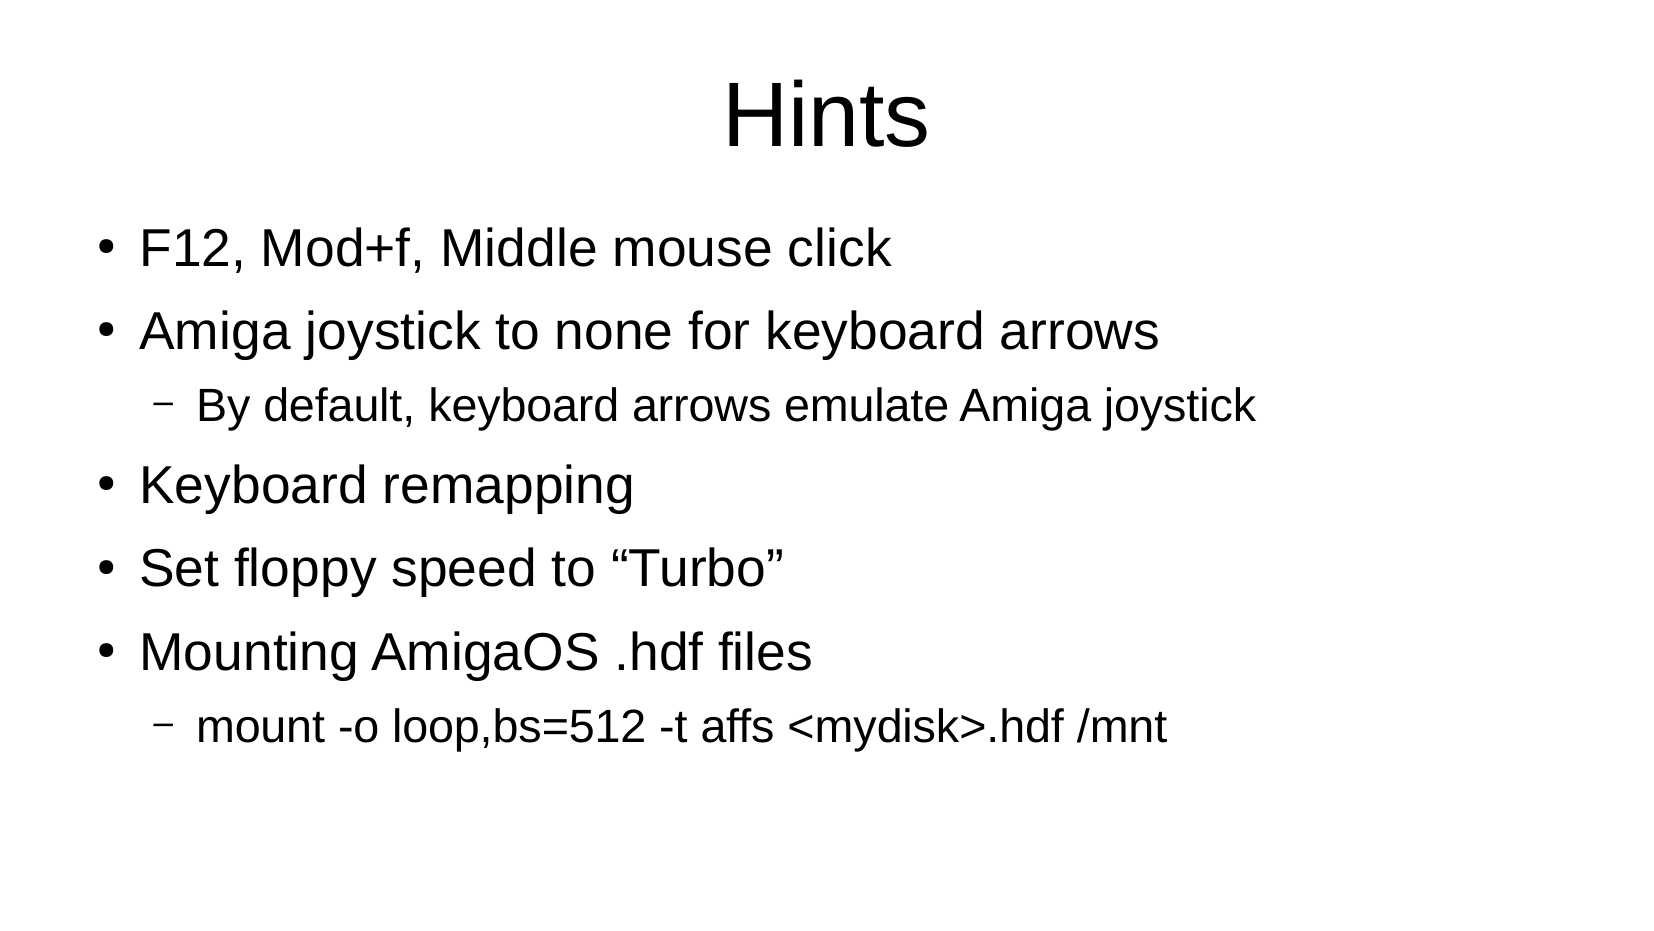

# Hints
F12, Mod+f, Middle mouse click
Amiga joystick to none for keyboard arrows
By default, keyboard arrows emulate Amiga joystick
Keyboard remapping
Set floppy speed to “Turbo”
Mounting AmigaOS .hdf files
mount -o loop,bs=512 -t affs <mydisk>.hdf /mnt